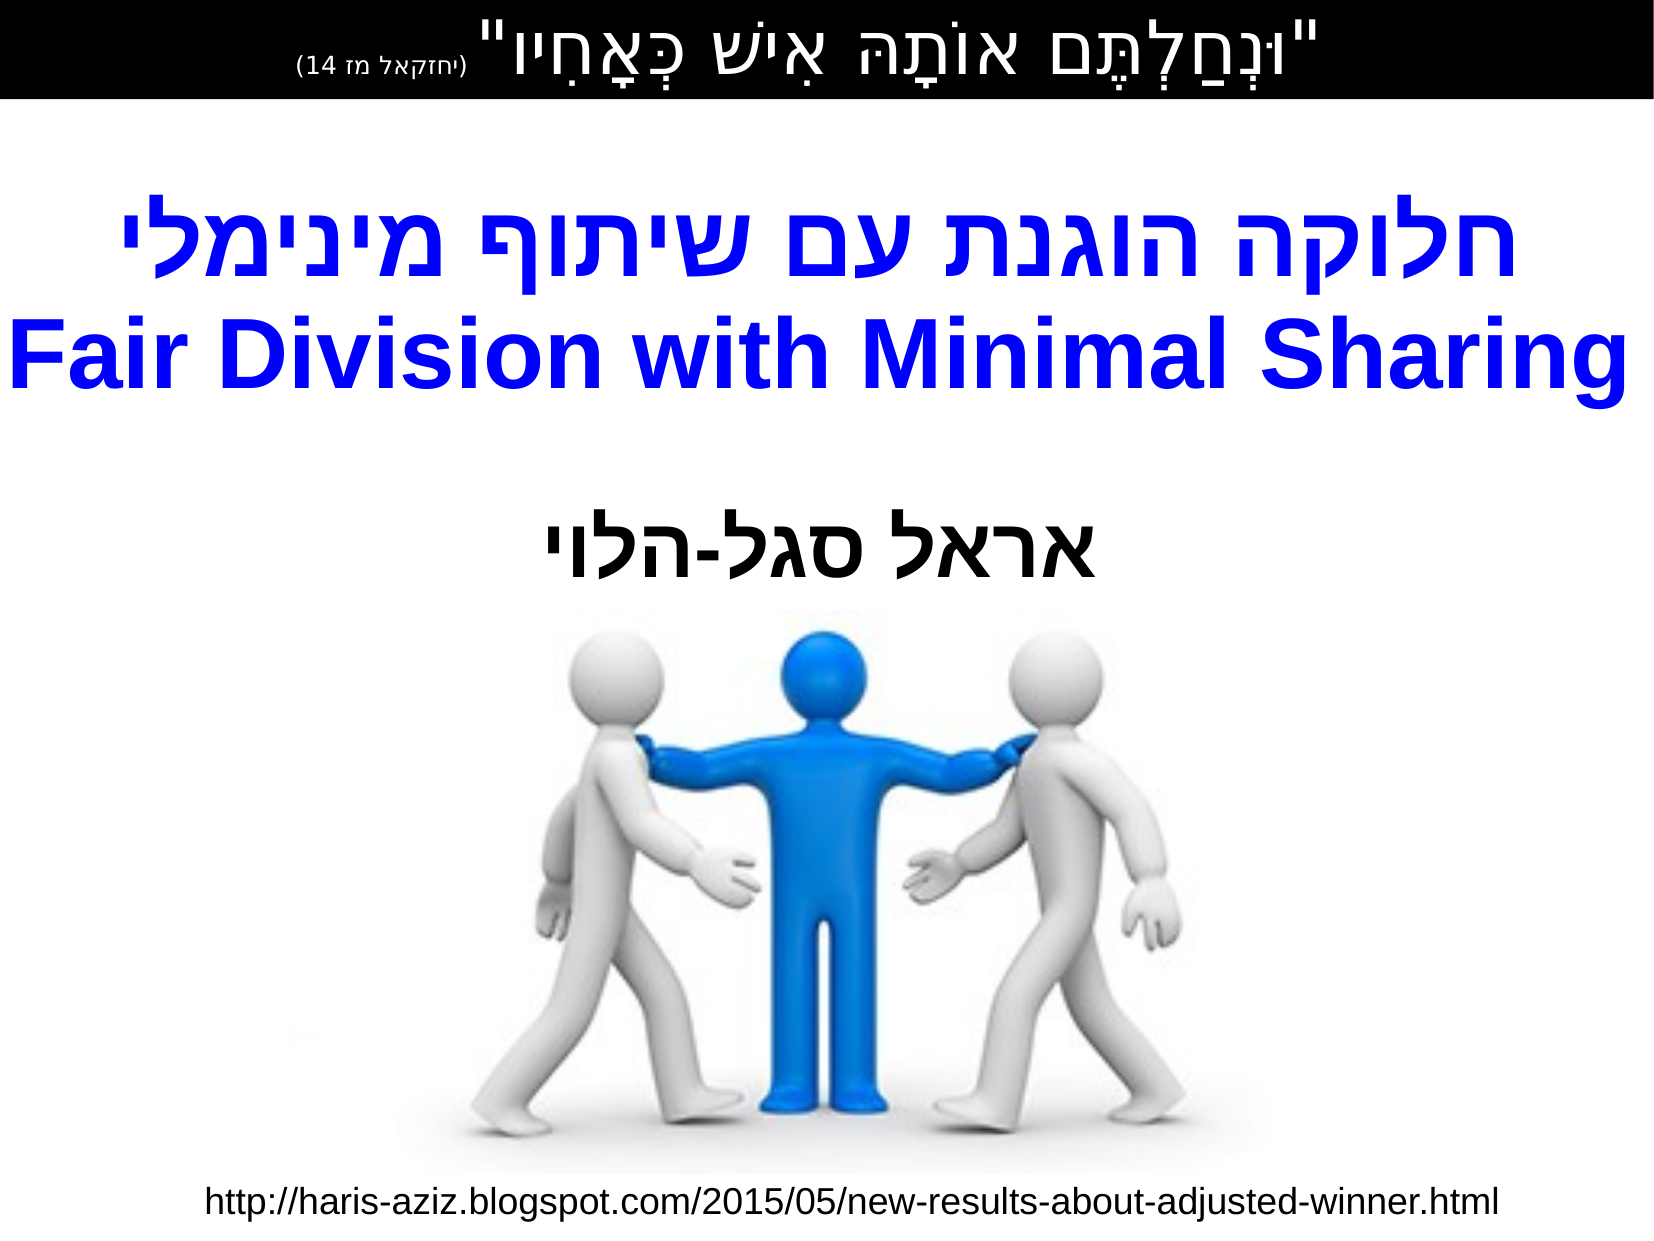

"וּנְחַלְתֶּם אוֹתָהּ אִישׁ כְּאָחִיו" (יחזקאל מז 14)
# חלוקה הוגנת עם שיתוף מינימלי Fair Division with Minimal Sharing אראל סגל-הלוי
http://haris-aziz.blogspot.com/2015/05/new-results-about-adjusted-winner.html